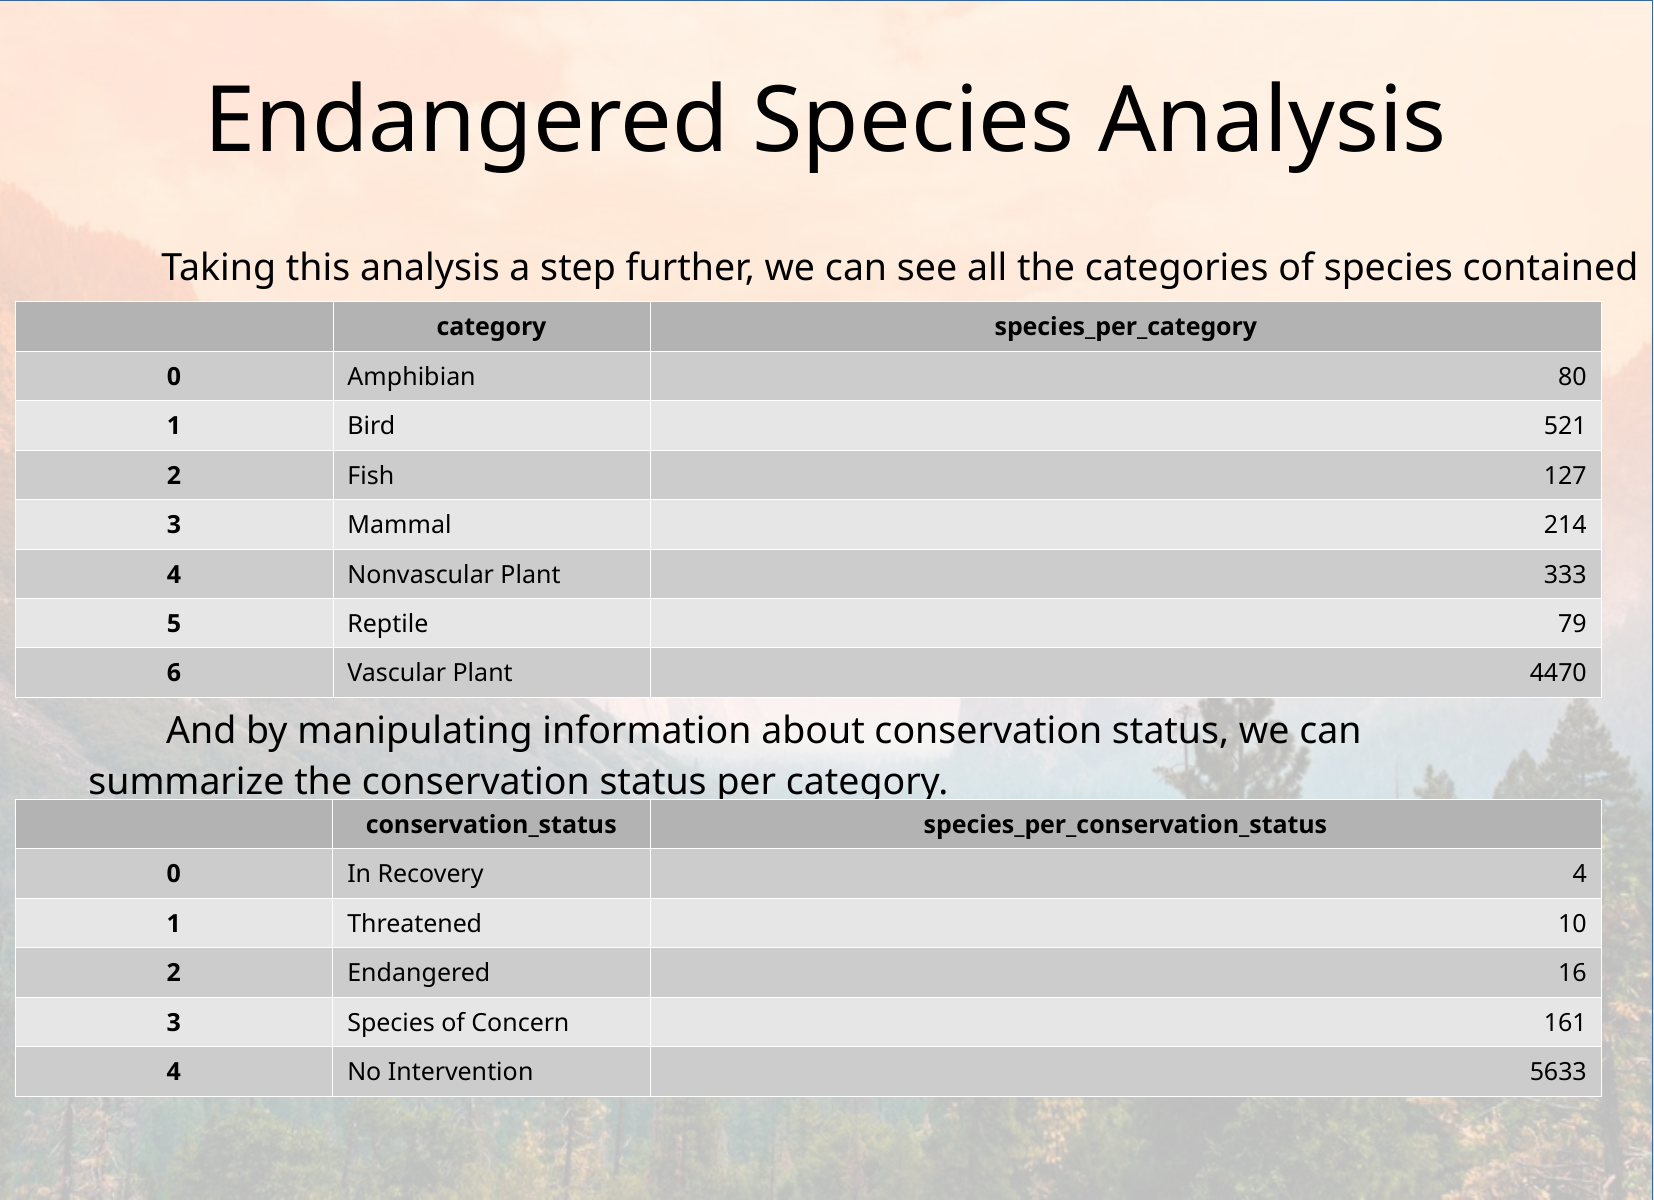

Endangered Species Analysis
	Taking this analysis a step further, we can see all the categories of species contained
within this data.
| | category | species\_per\_category |
| --- | --- | --- |
| 0 | Amphibian | 80 |
| 1 | Bird | 521 |
| 2 | Fish | 127 |
| 3 | Mammal | 214 |
| 4 | Nonvascular Plant | 333 |
| 5 | Reptile | 79 |
| 6 | Vascular Plant | 4470 |
 And by manipulating information about conservation status, we can summarize the conservation status per category.
| | conservation\_status | species\_per\_conservation\_status |
| --- | --- | --- |
| 0 | In Recovery | 4 |
| 1 | Threatened | 10 |
| 2 | Endangered | 16 |
| 3 | Species of Concern | 161 |
| 4 | No Intervention | 5633 |